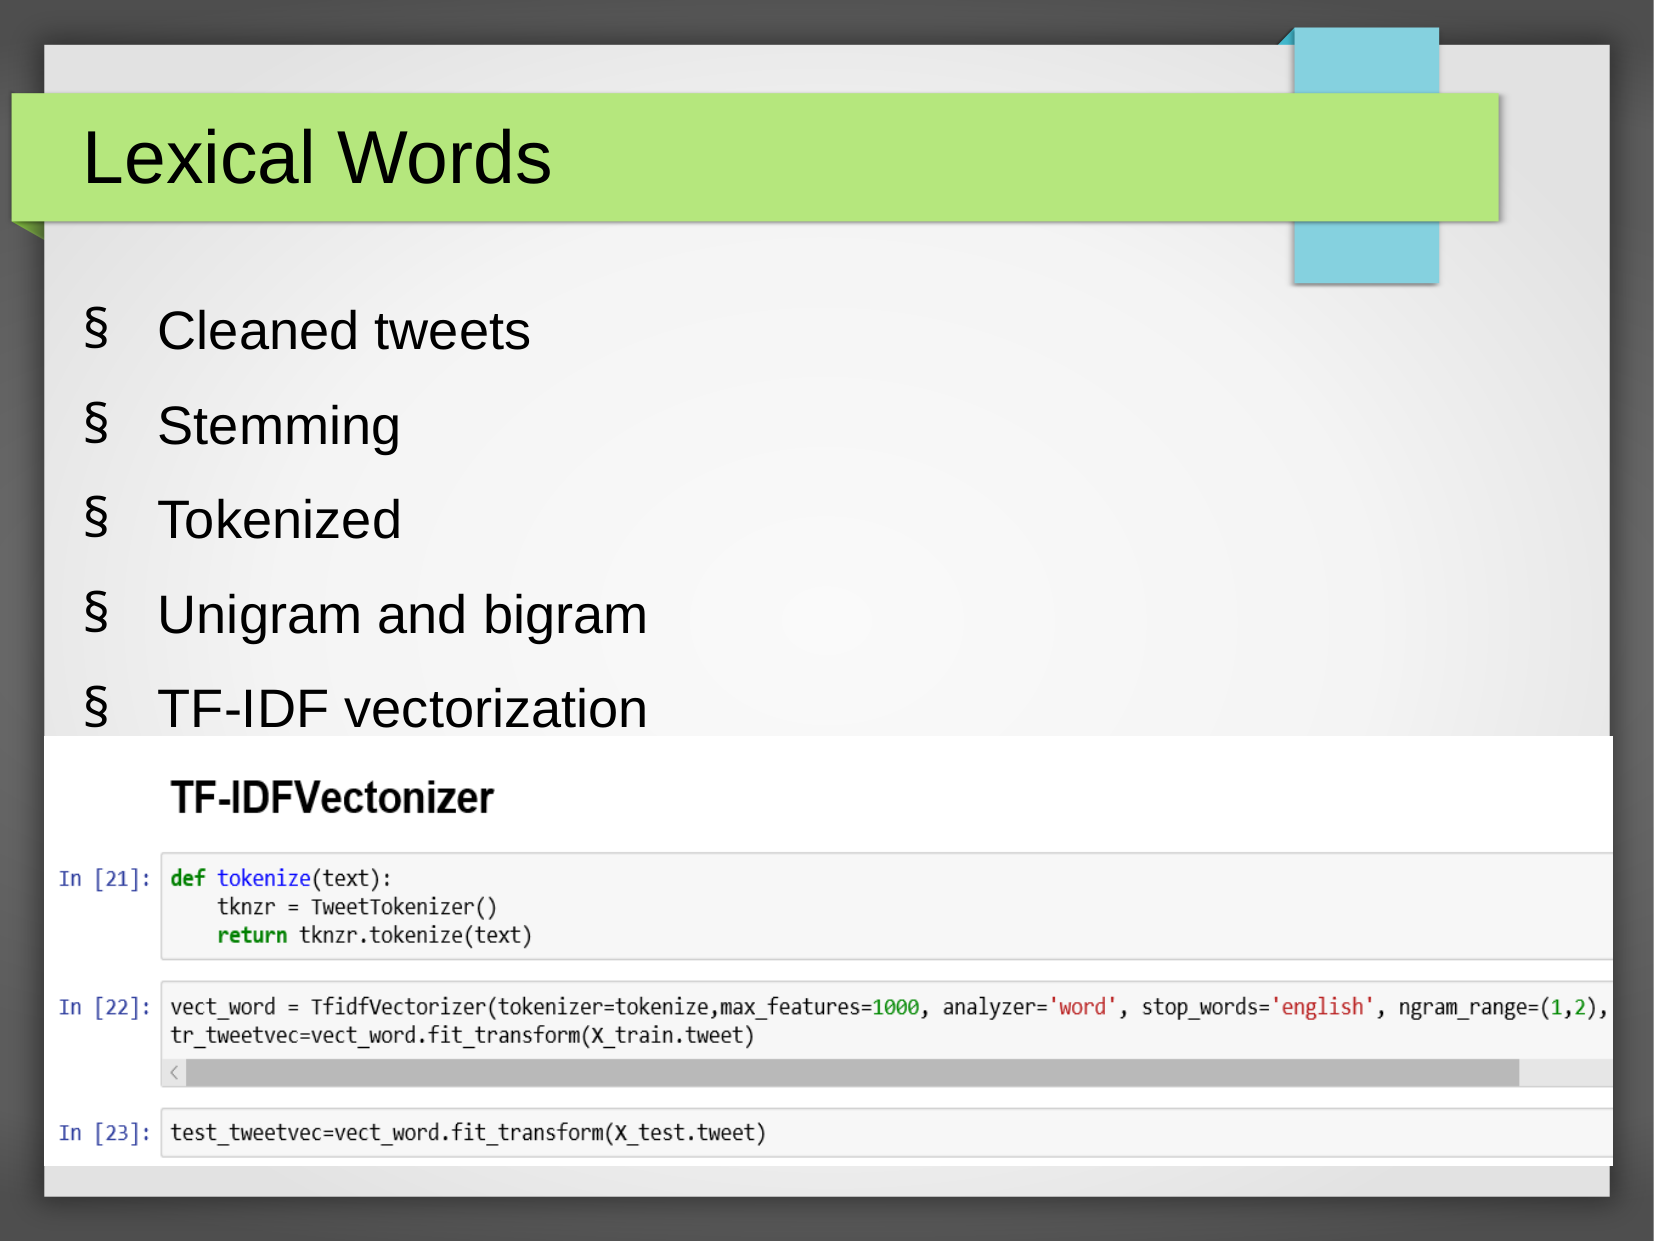

# Lexical Words
Cleaned tweets
Stemming
Tokenized
Unigram and bigram
TF-IDF vectorization